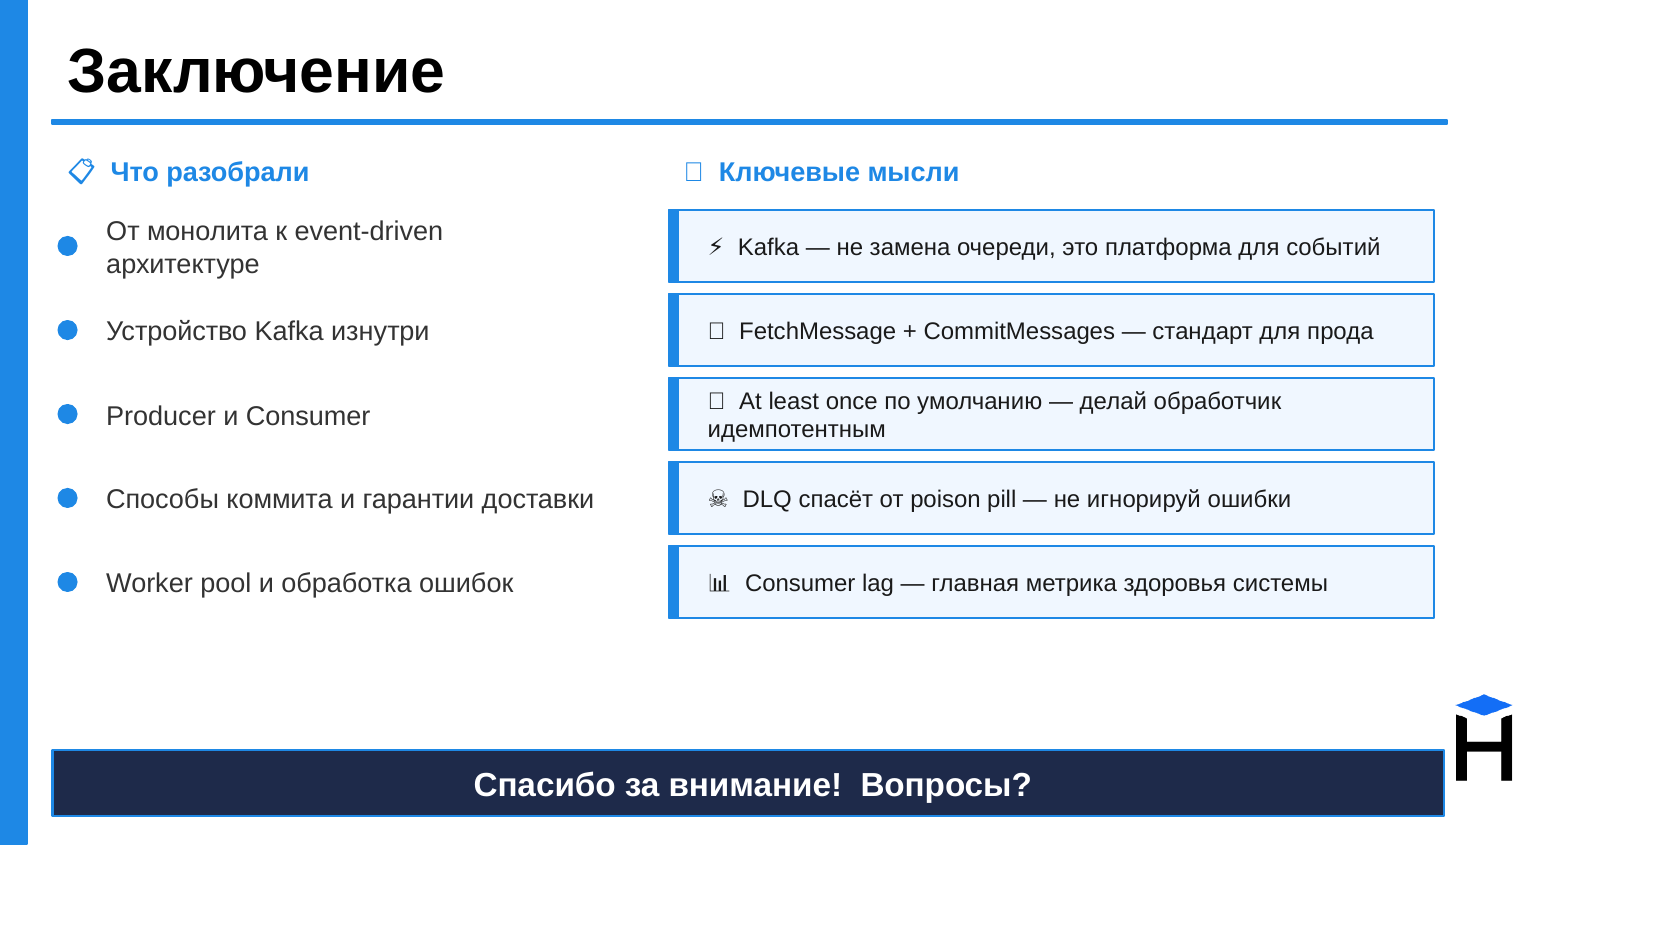

Заключение
📋 Что разобрали
💡 Ключевые мысли
От монолита к event-driven архитектуре
⚡ Kafka — не замена очереди, это платформа для событий
Устройство Kafka изнутри
🔑 FetchMessage + CommitMessages — стандарт для прода
Producer и Consumer
🔄 At least once по умолчанию — делай обработчик идемпотентным
Способы коммита и гарантии доставки
☠️ DLQ спасёт от poison pill — не игнорируй ошибки
Worker pool и обработка ошибок
📊 Consumer lag — главная метрика здоровья системы
Спасибо за внимание! Вопросы?